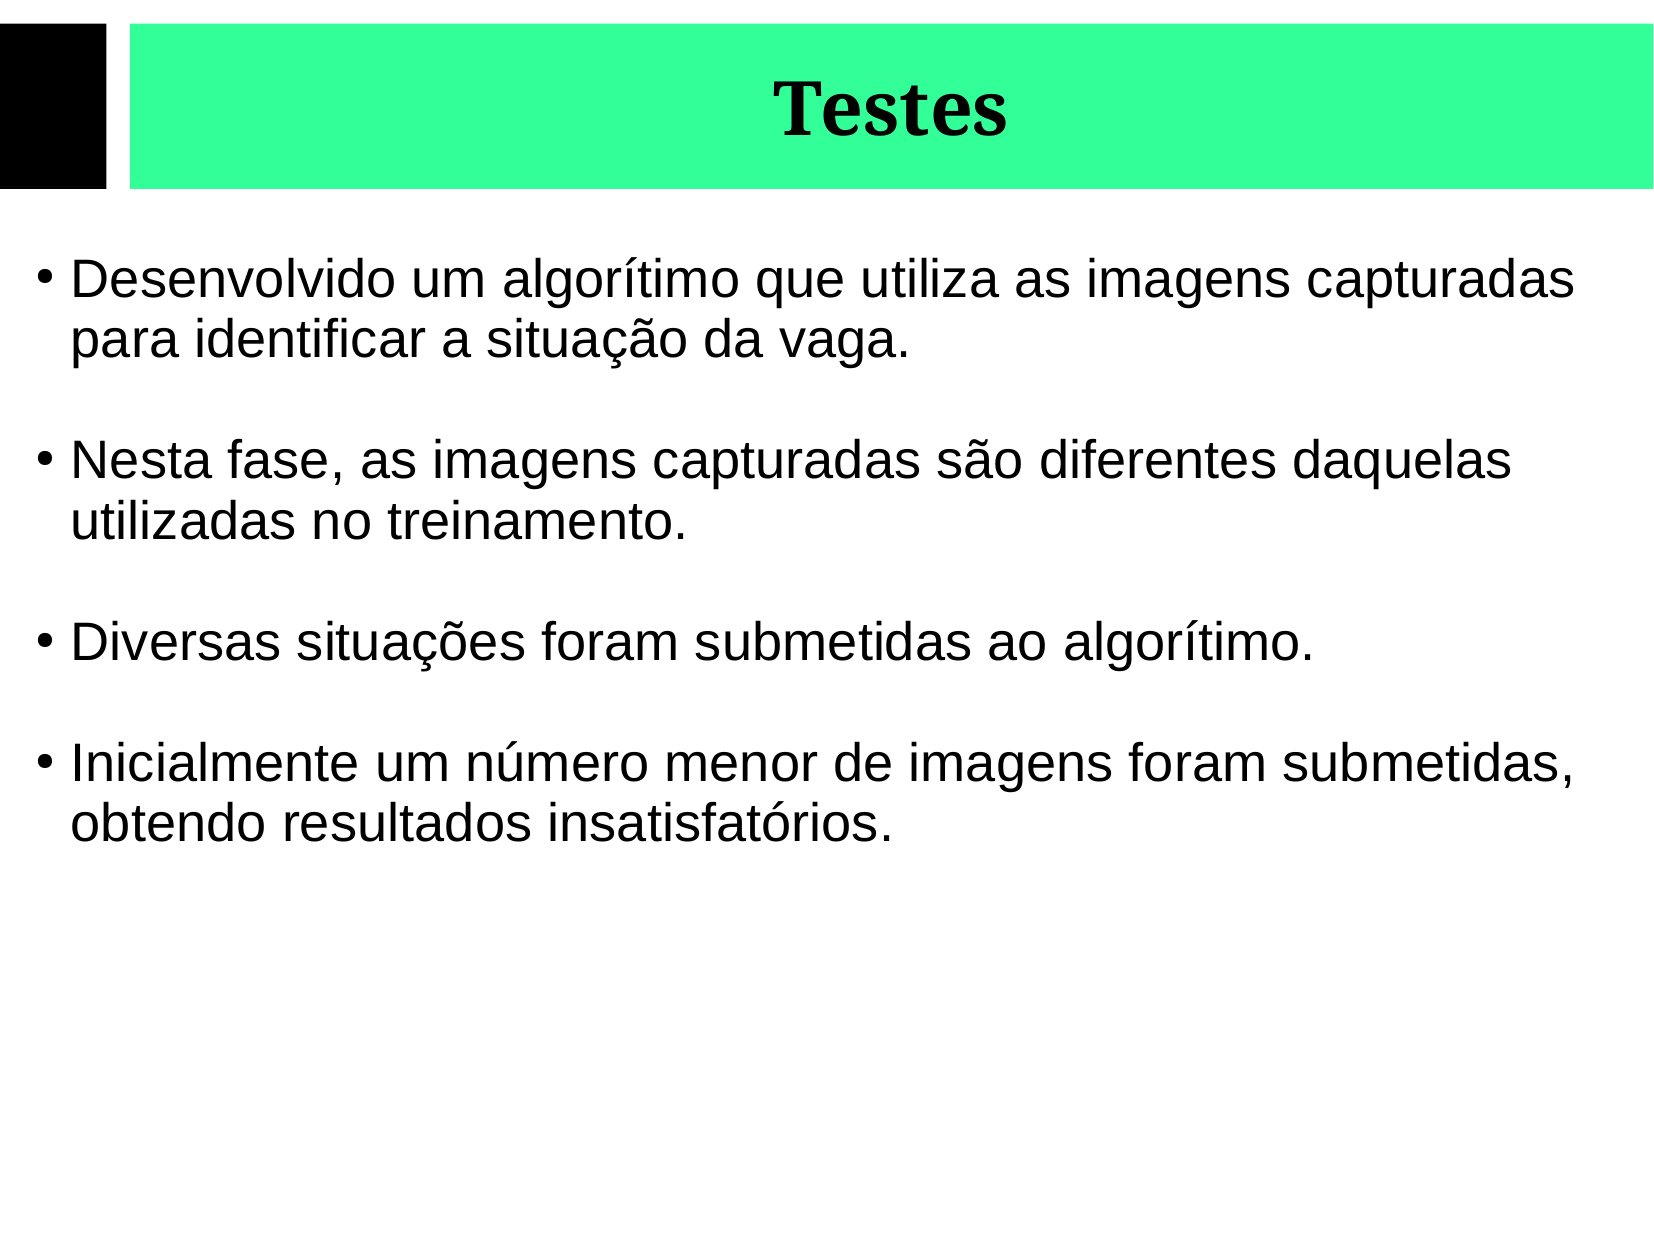

Testes
# Desenvolvido um algorítimo que utiliza as imagens capturadas para identificar a situação da vaga.
Nesta fase, as imagens capturadas são diferentes daquelas utilizadas no treinamento.
Diversas situações foram submetidas ao algorítimo.
Inicialmente um número menor de imagens foram submetidas, obtendo resultados insatisfatórios.